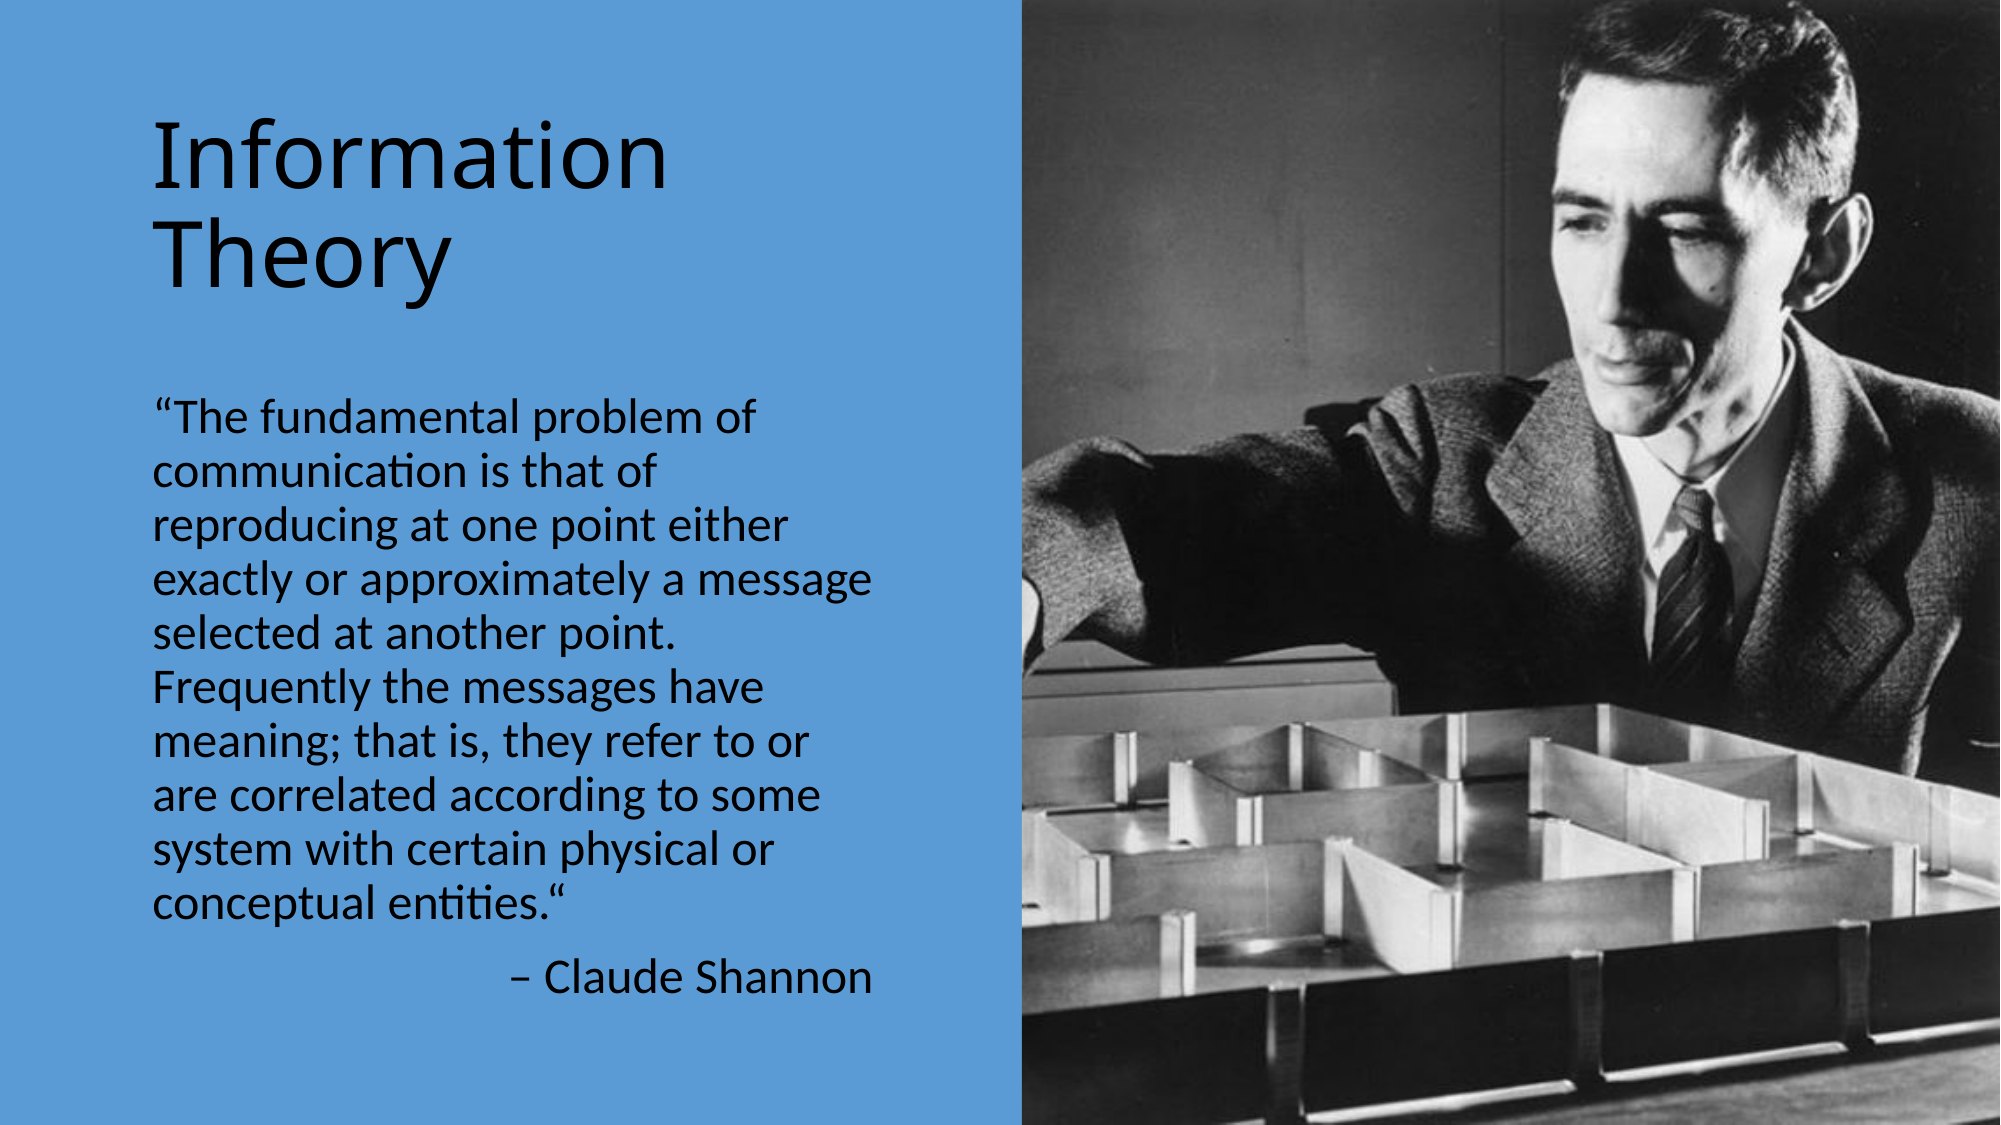

# Information Theory
“The fundamental problem of communication is that of reproducing at one point either exactly or approximately a message selected at another point. Frequently the messages have meaning; that is, they refer to or are correlated according to some system with certain physical or conceptual entities.“
– Claude Shannon